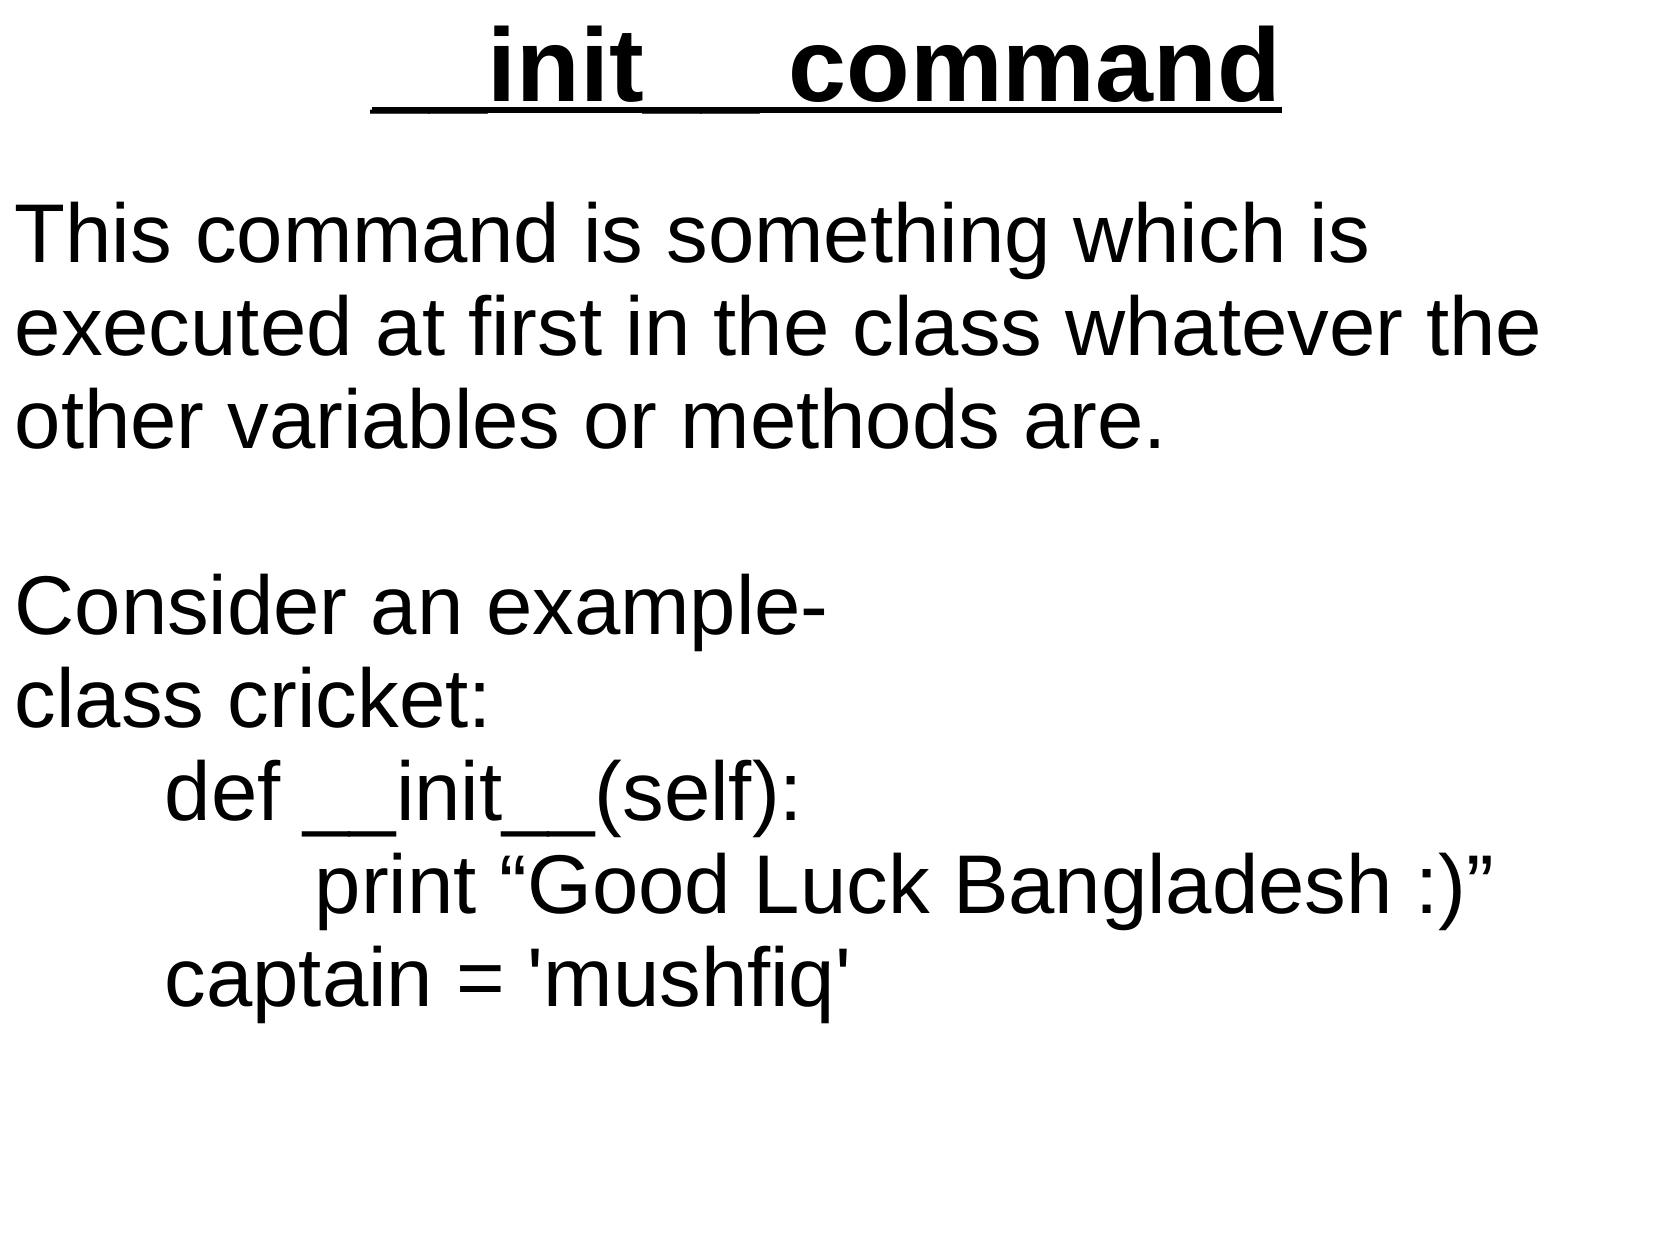

__init__ command
This command is something which is executed at first in the class whatever the other variables or methods are.
Consider an example-
class cricket:
		def __init__(self):
				print “Good Luck Bangladesh :)”
		captain = 'mushfiq'